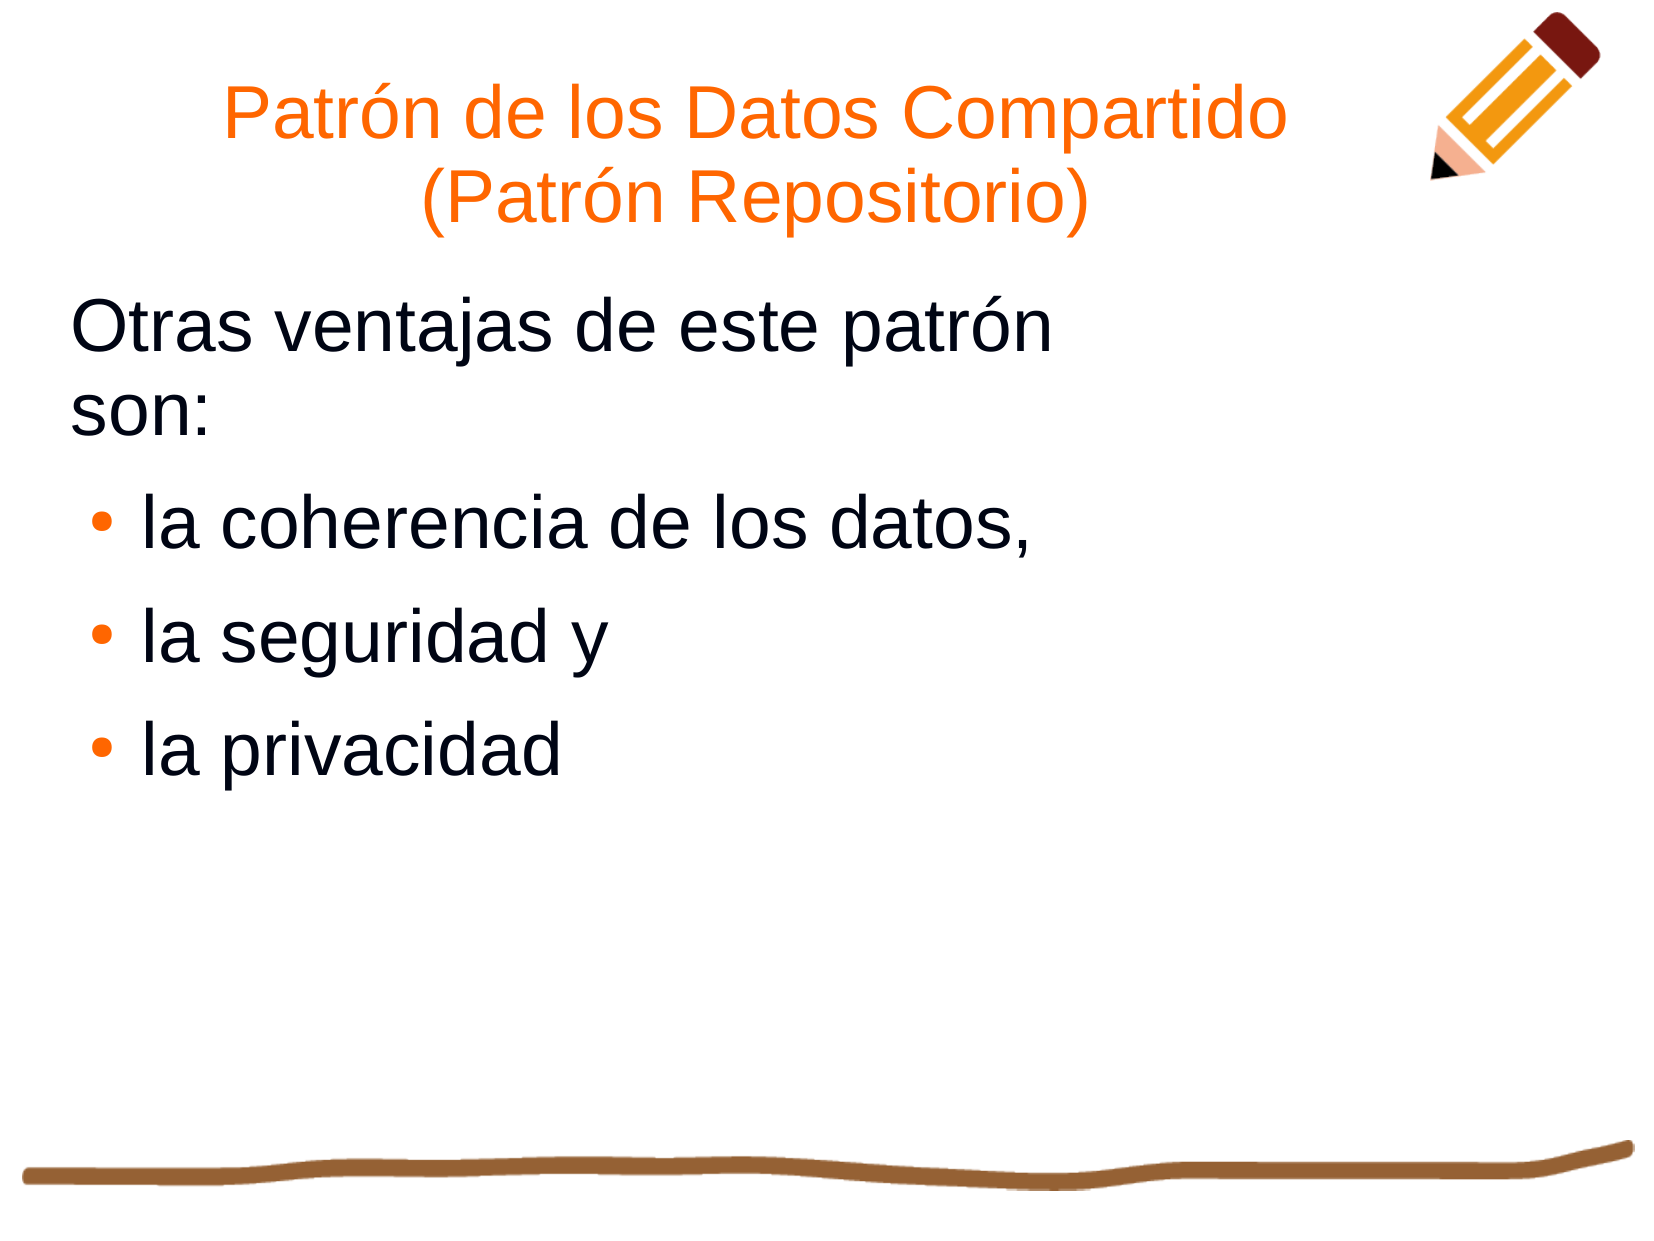

# Patrón de los Datos Compartido (Patrón Repositorio)
Otras ventajas de este patrón son:
la coherencia de los datos,
la seguridad y
la privacidad